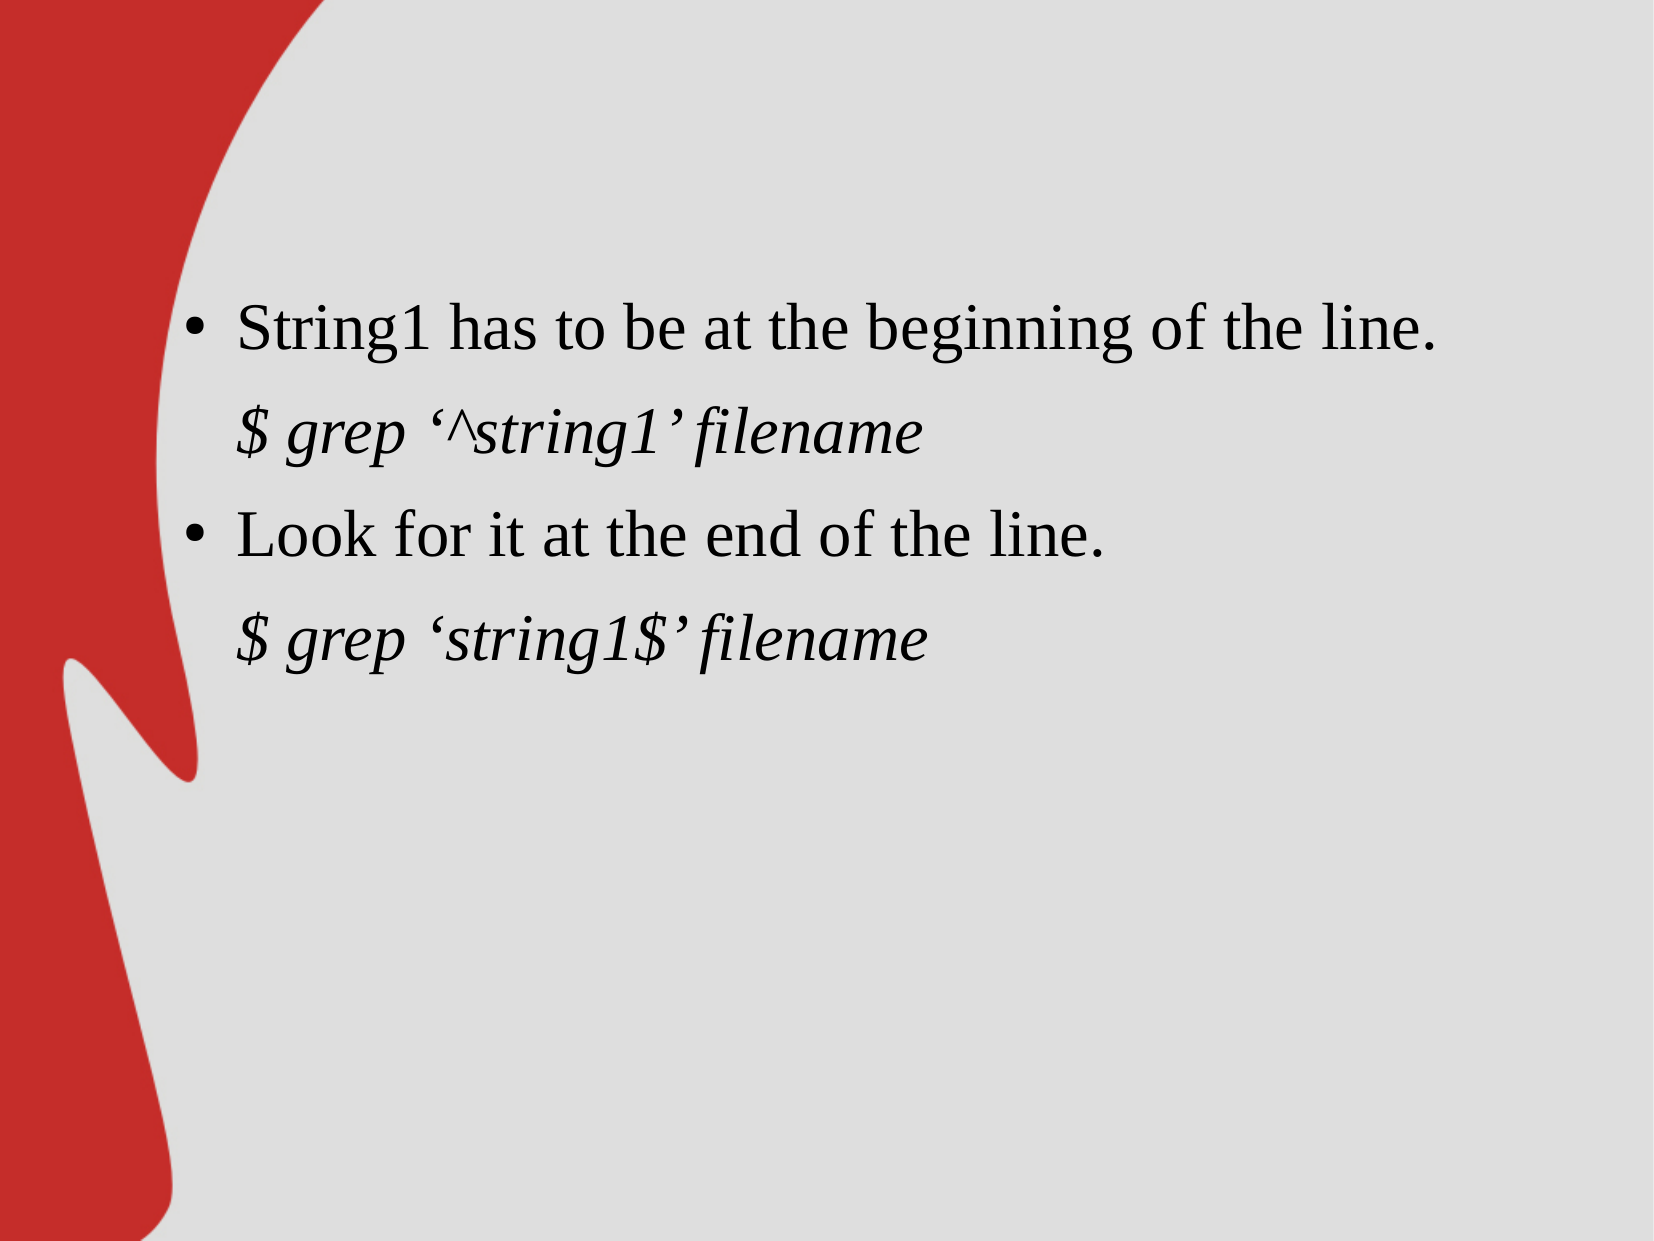

# String1 has to be at the beginning of the line.
$ grep ‘^string1’ filename
Look for it at the end of the line.
$ grep ‘string1$’ filename